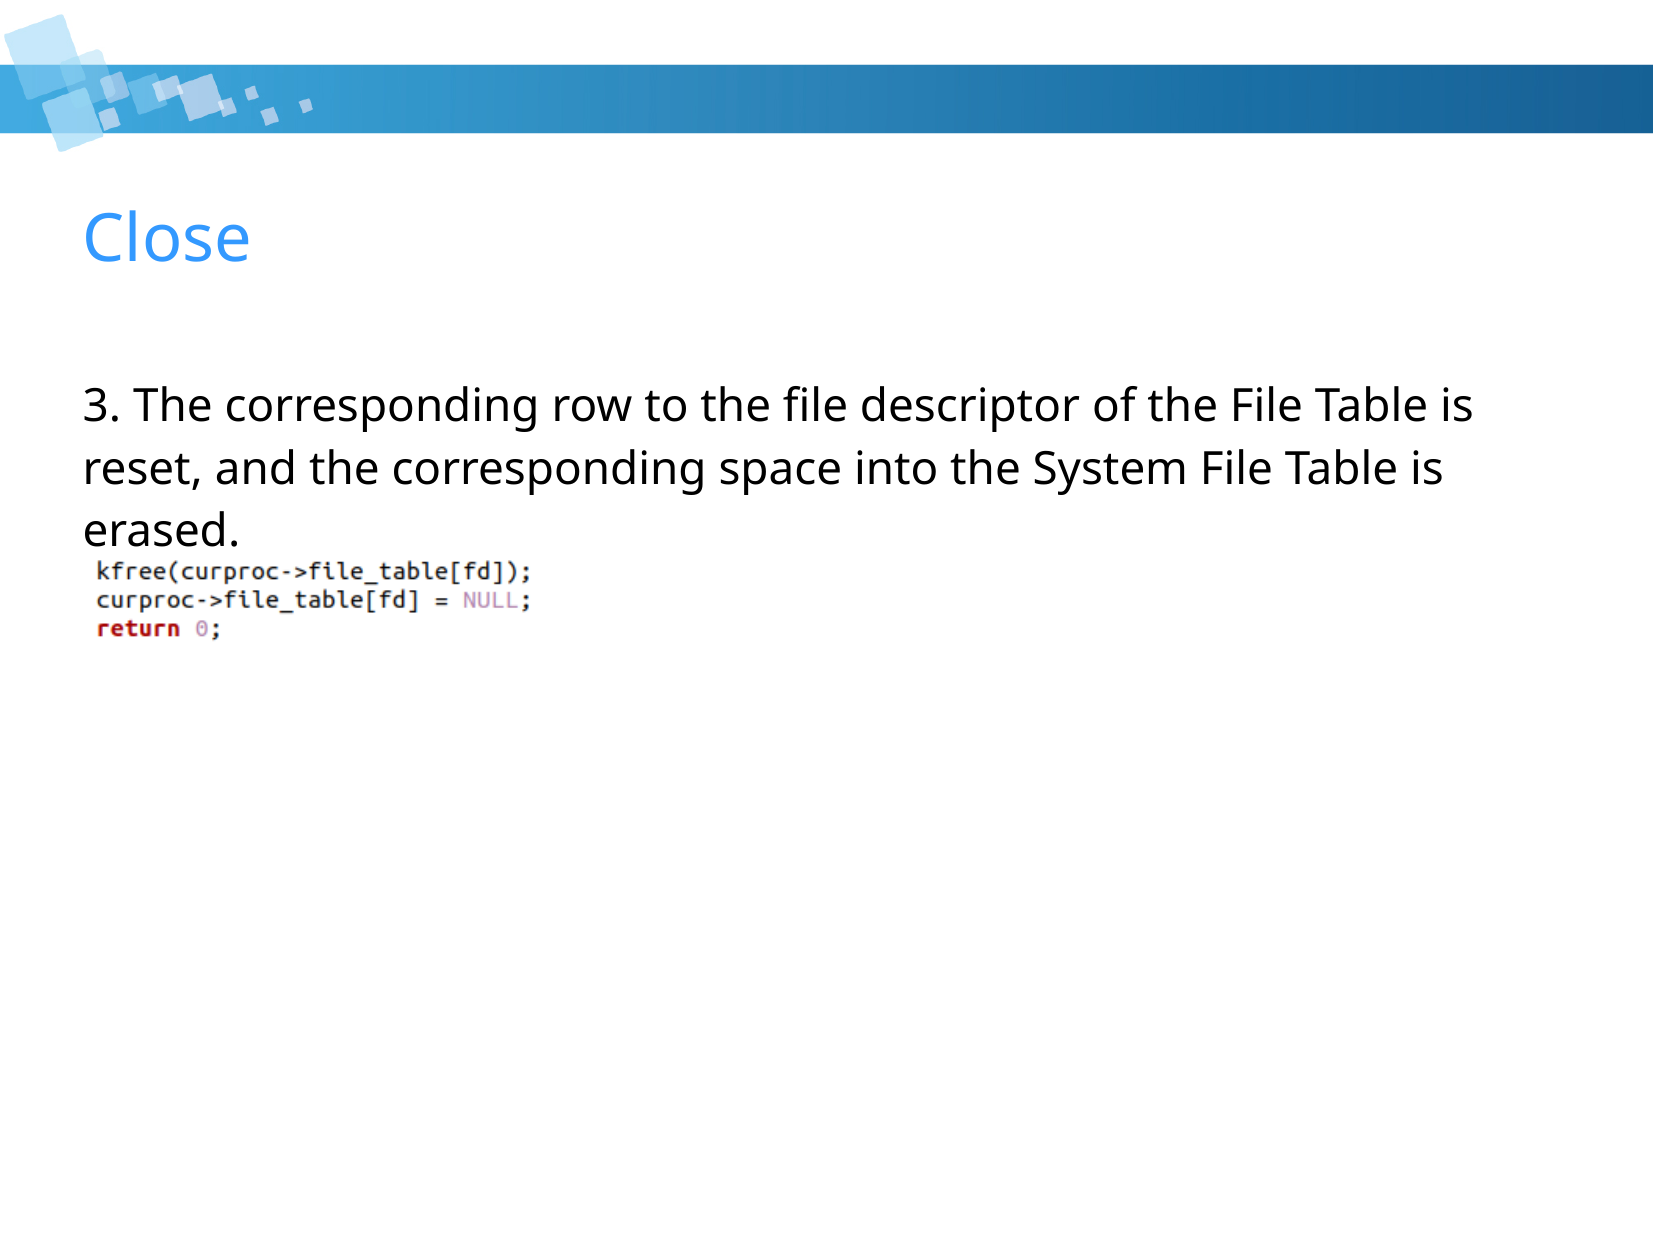

# Close
3. The corresponding row to the file descriptor of the File Table is reset, and the corresponding space into the System File Table is erased.